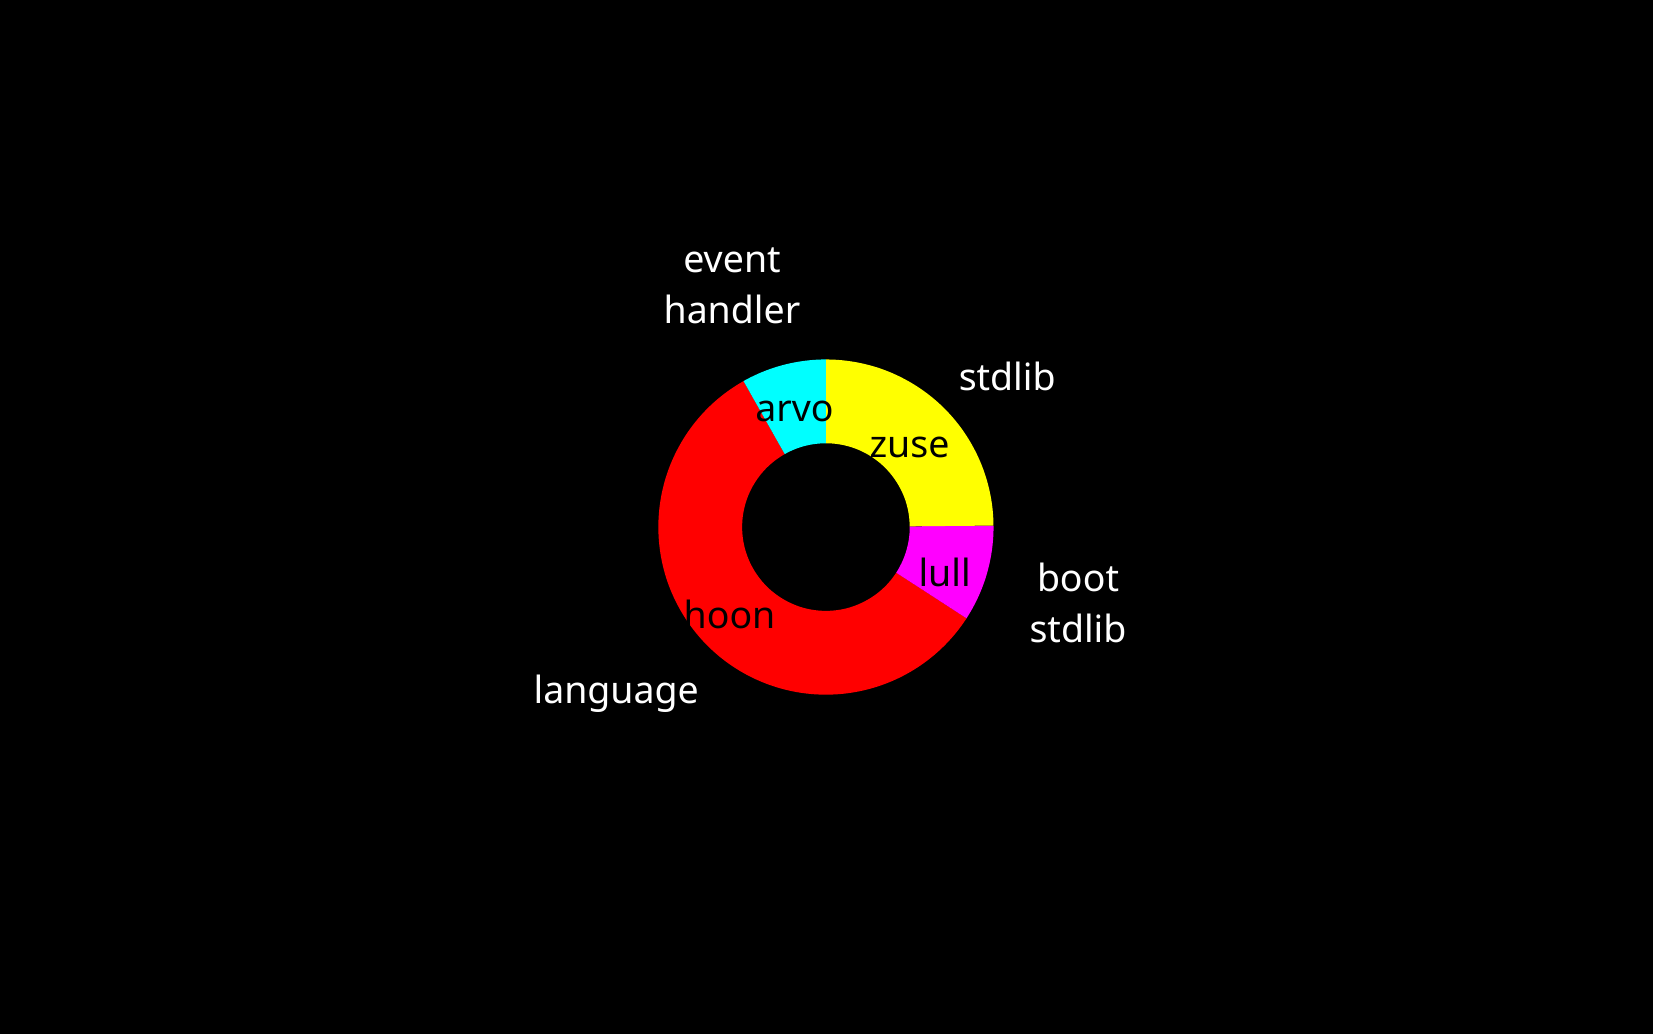

event
handler
stdlib
 arvo
zuse
 hoon
lull
boot
stdlib
language